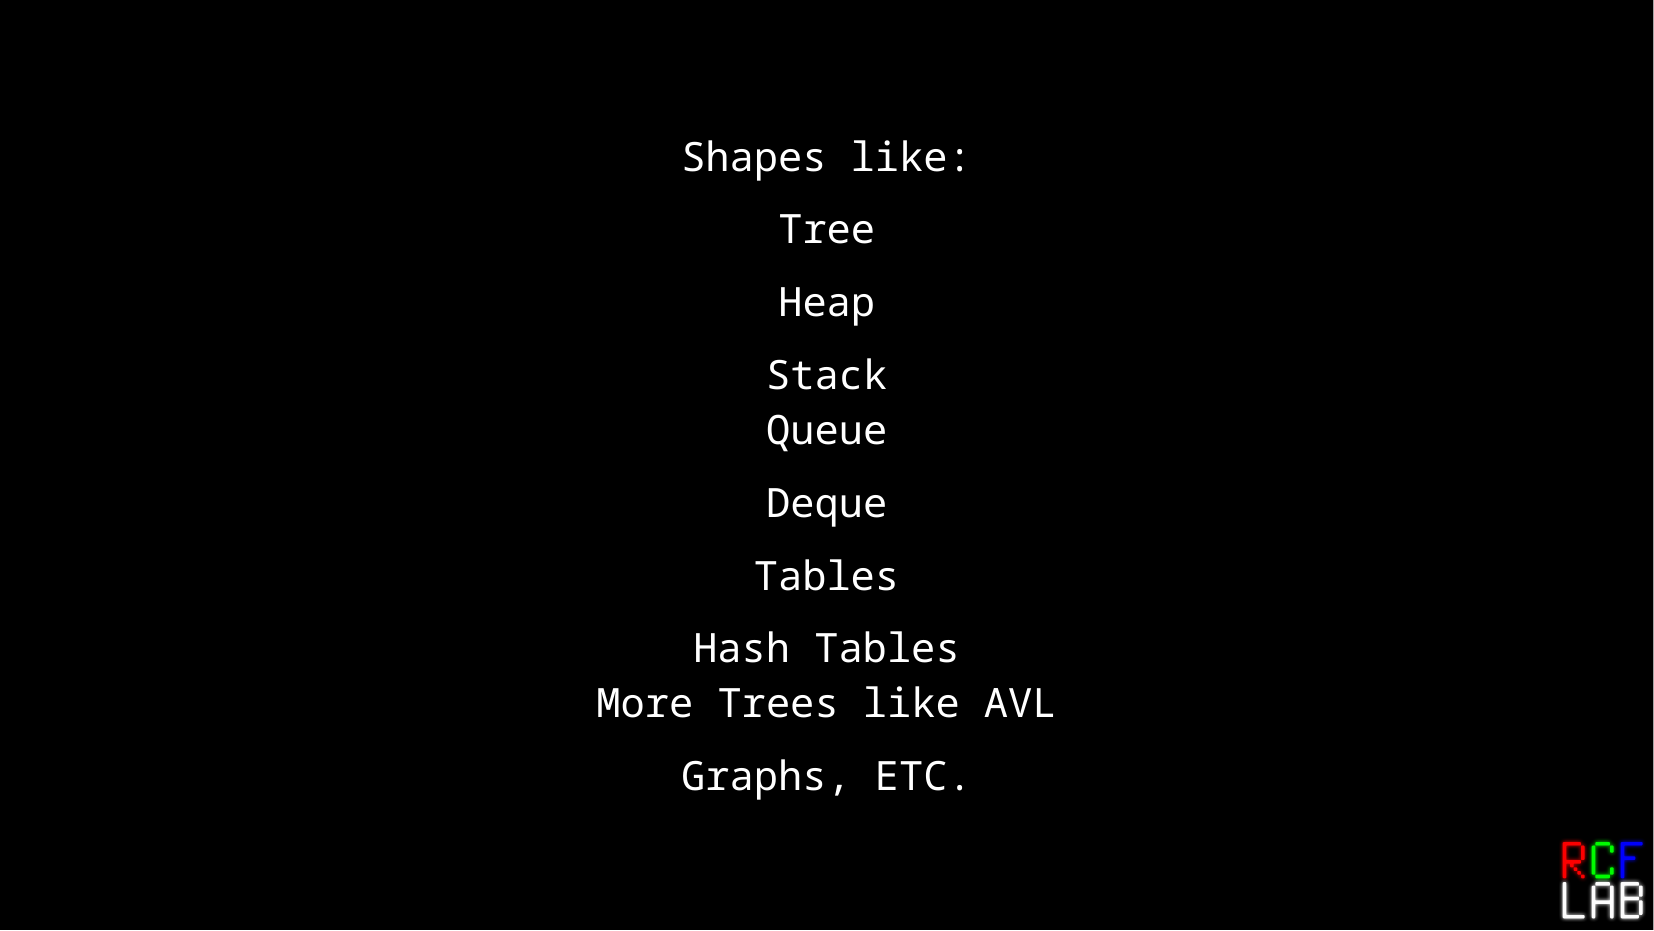

# Shapes like:
Tree
Heap
Stack
Queue
Deque
Tables
Hash Tables
More Trees like AVL
Graphs, ETC.